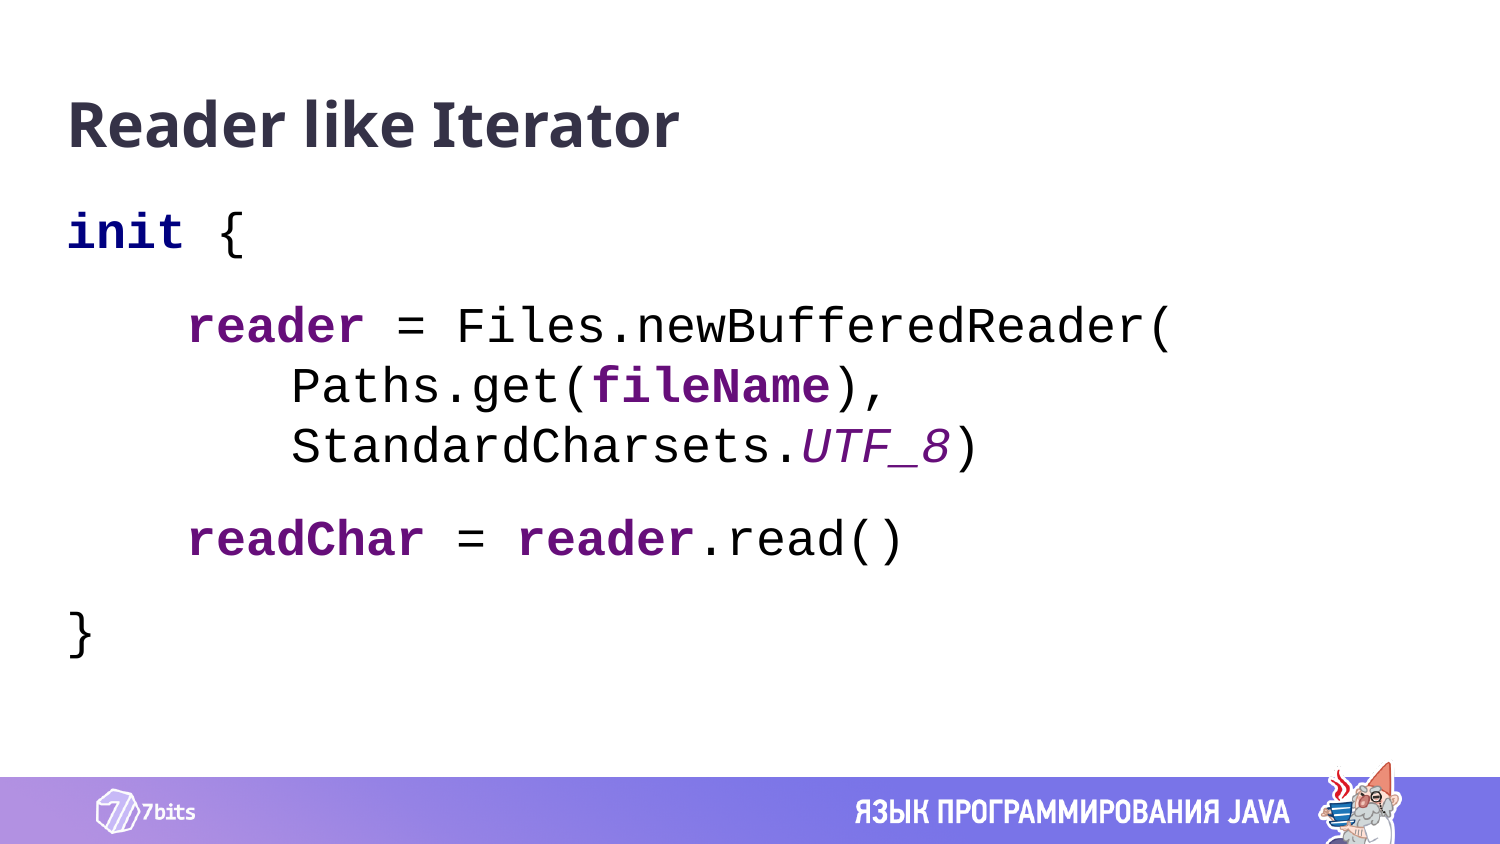

# Reader like Iterator
init {
 reader = Files.newBufferedReader(
			Paths.get(fileName),
			StandardCharsets.UTF_8)
 readChar = reader.read()
}